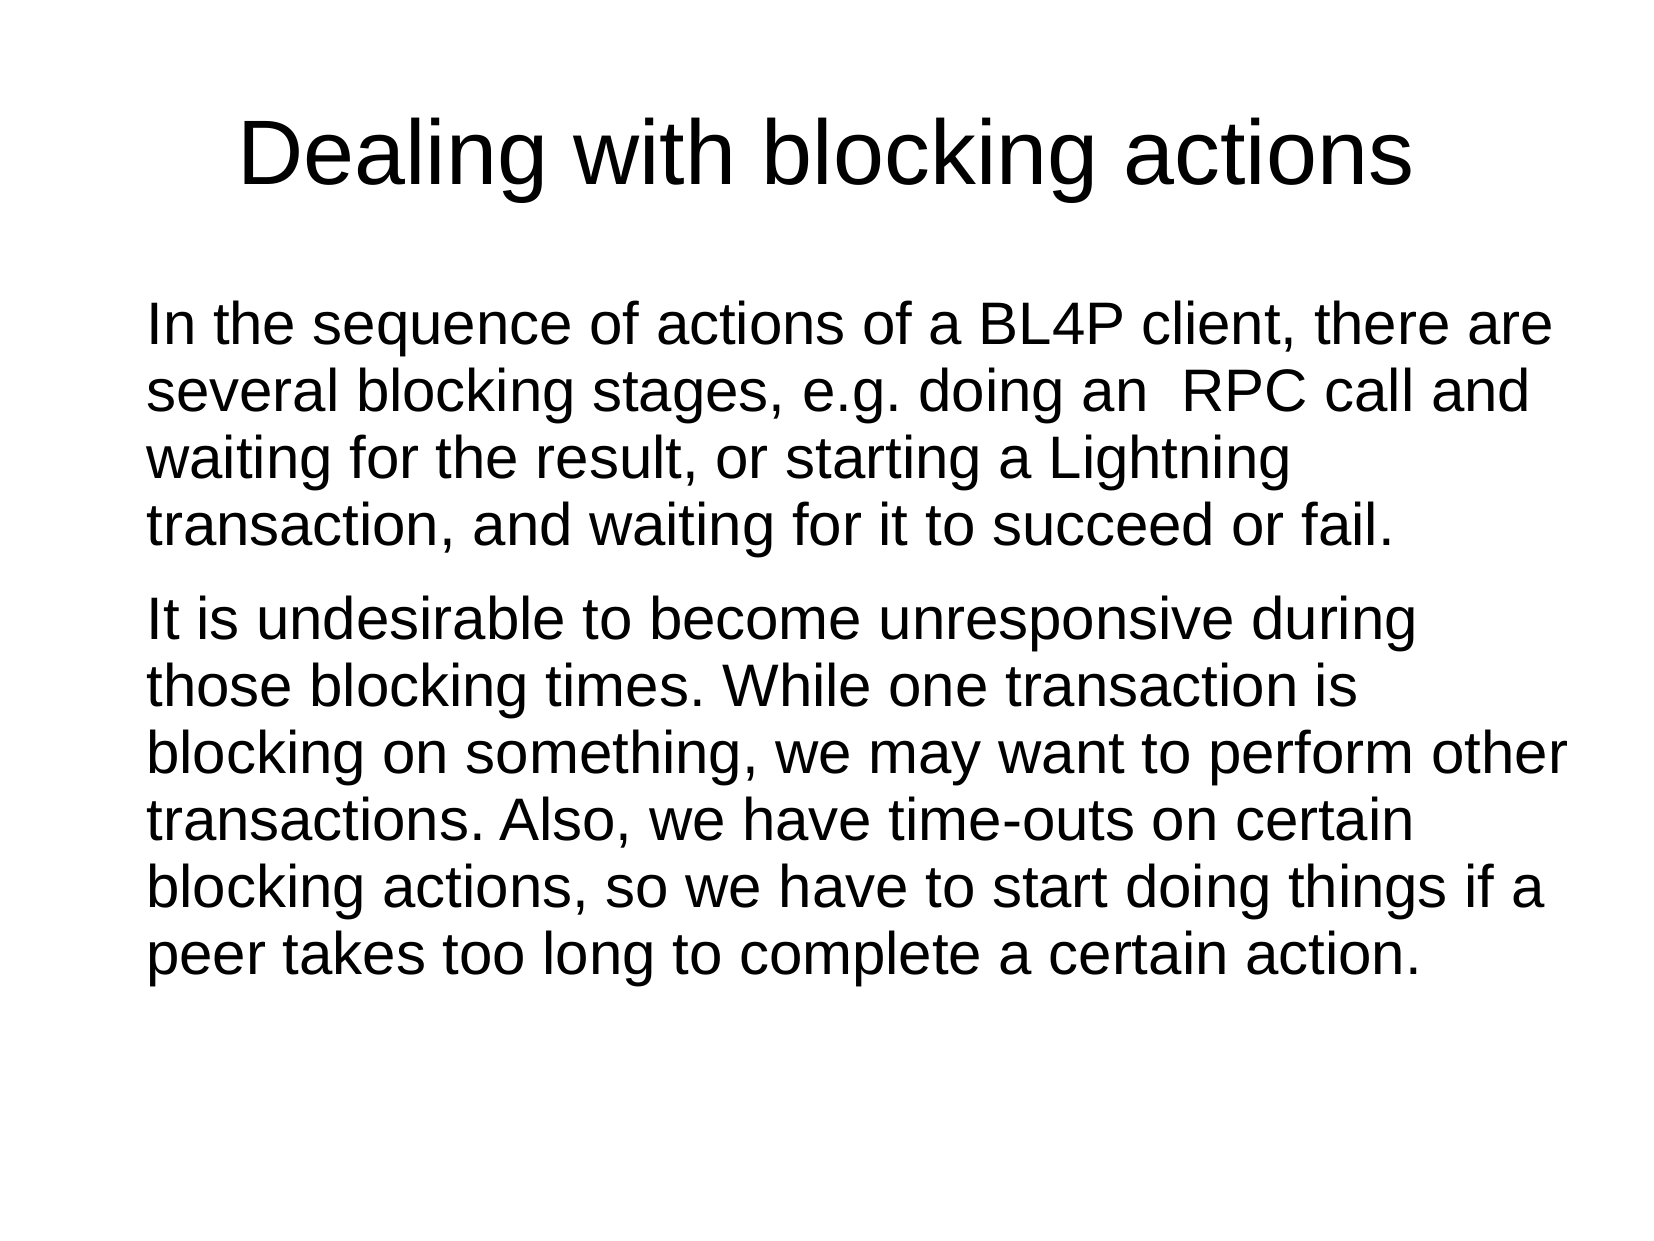

# Dealing with blocking actions
In the sequence of actions of a BL4P client, there are several blocking stages, e.g. doing an RPC call and waiting for the result, or starting a Lightning transaction, and waiting for it to succeed or fail.
It is undesirable to become unresponsive during those blocking times. While one transaction is blocking on something, we may want to perform other transactions. Also, we have time-outs on certain blocking actions, so we have to start doing things if a peer takes too long to complete a certain action.